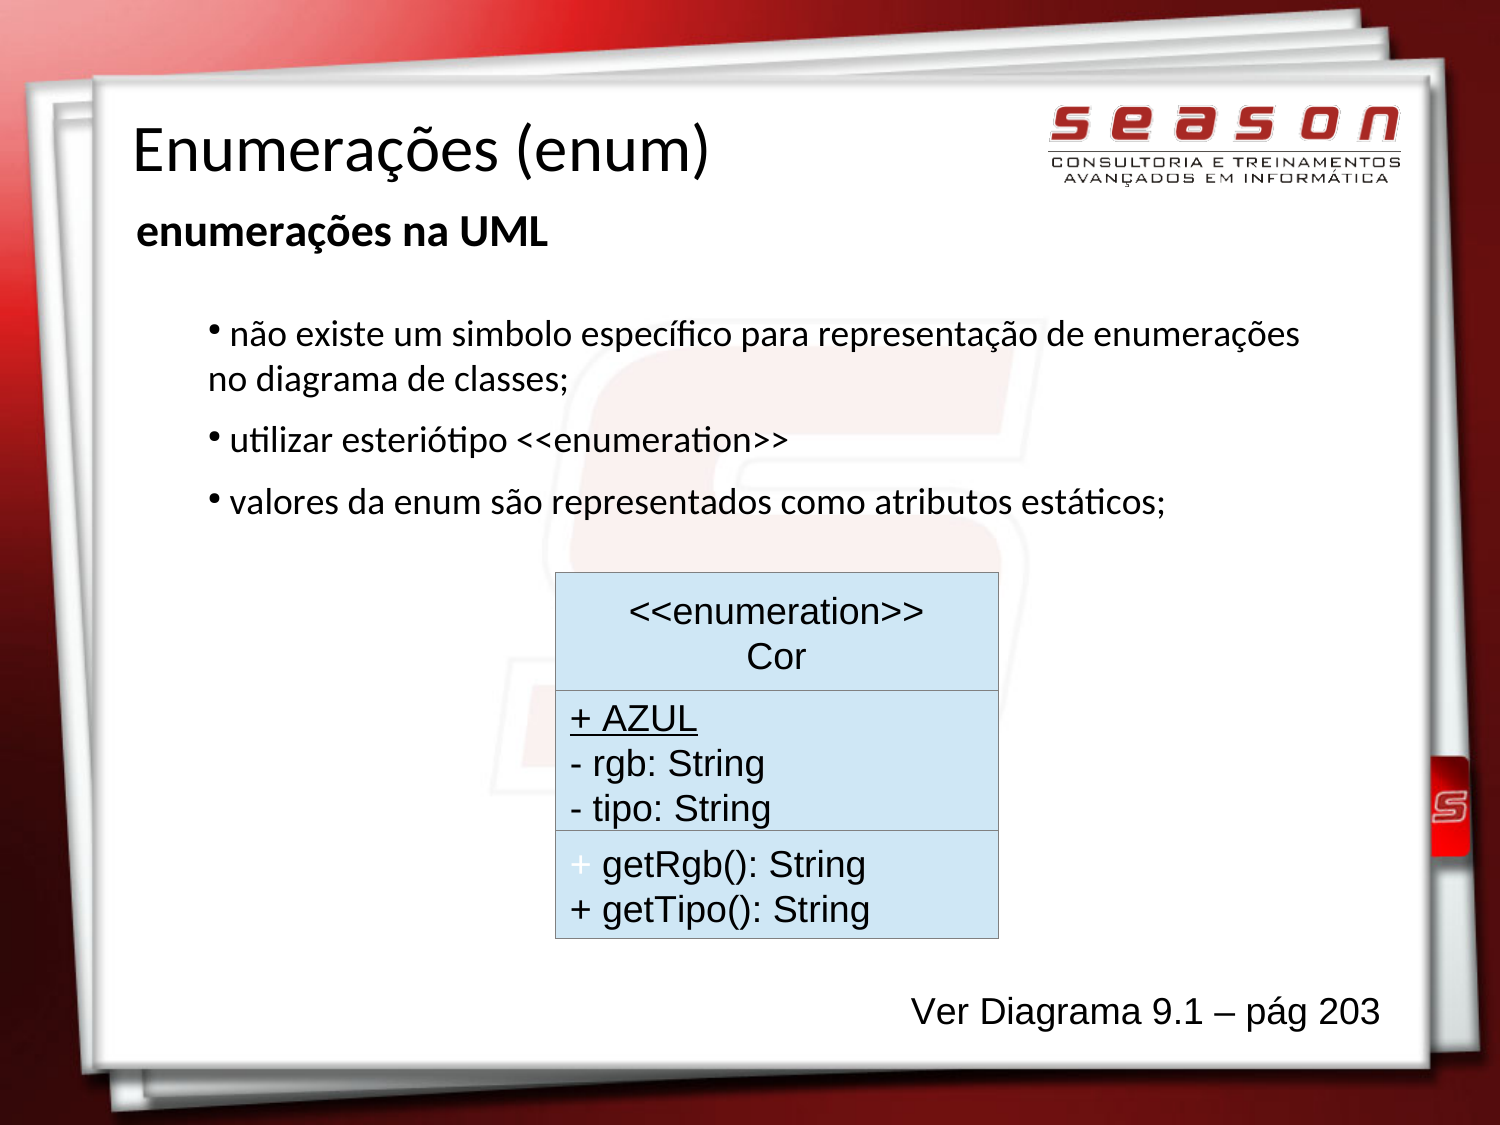

# Enumerações (enum)
enumerações na UML
 não existe um simbolo específico para representação de enumerações no diagrama de classes;
 utilizar esteriótipo <<enumeration>>
 valores da enum são representados como atributos estáticos;
<<enumeration>>
Cor
+ AZUL
- rgb: String
- tipo: String
+ getRgb(): String
+ getTipo(): String
Ver Diagrama 9.1 – pág 203